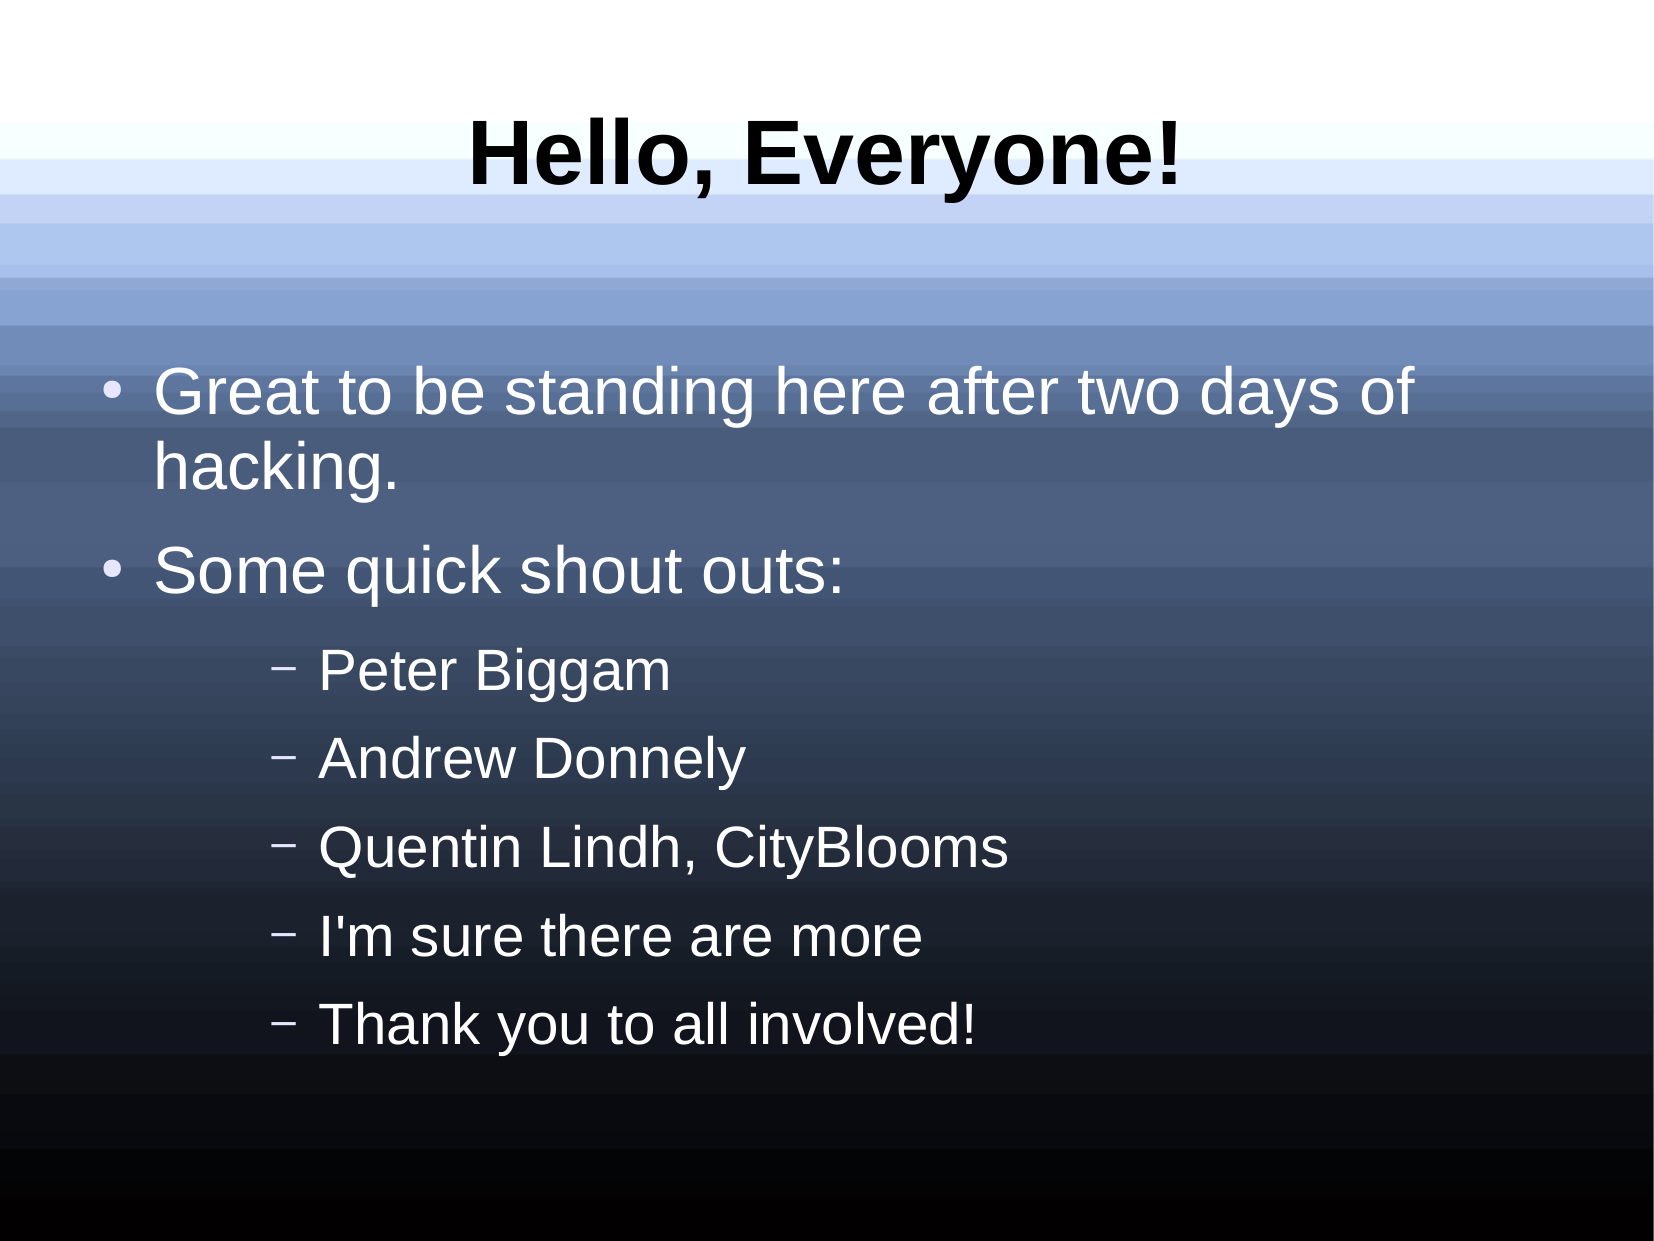

# Hello, Everyone!
Great to be standing here after two days of hacking.
Some quick shout outs:
Peter Biggam
Andrew Donnely
Quentin Lindh, CityBlooms
I'm sure there are more
Thank you to all involved!